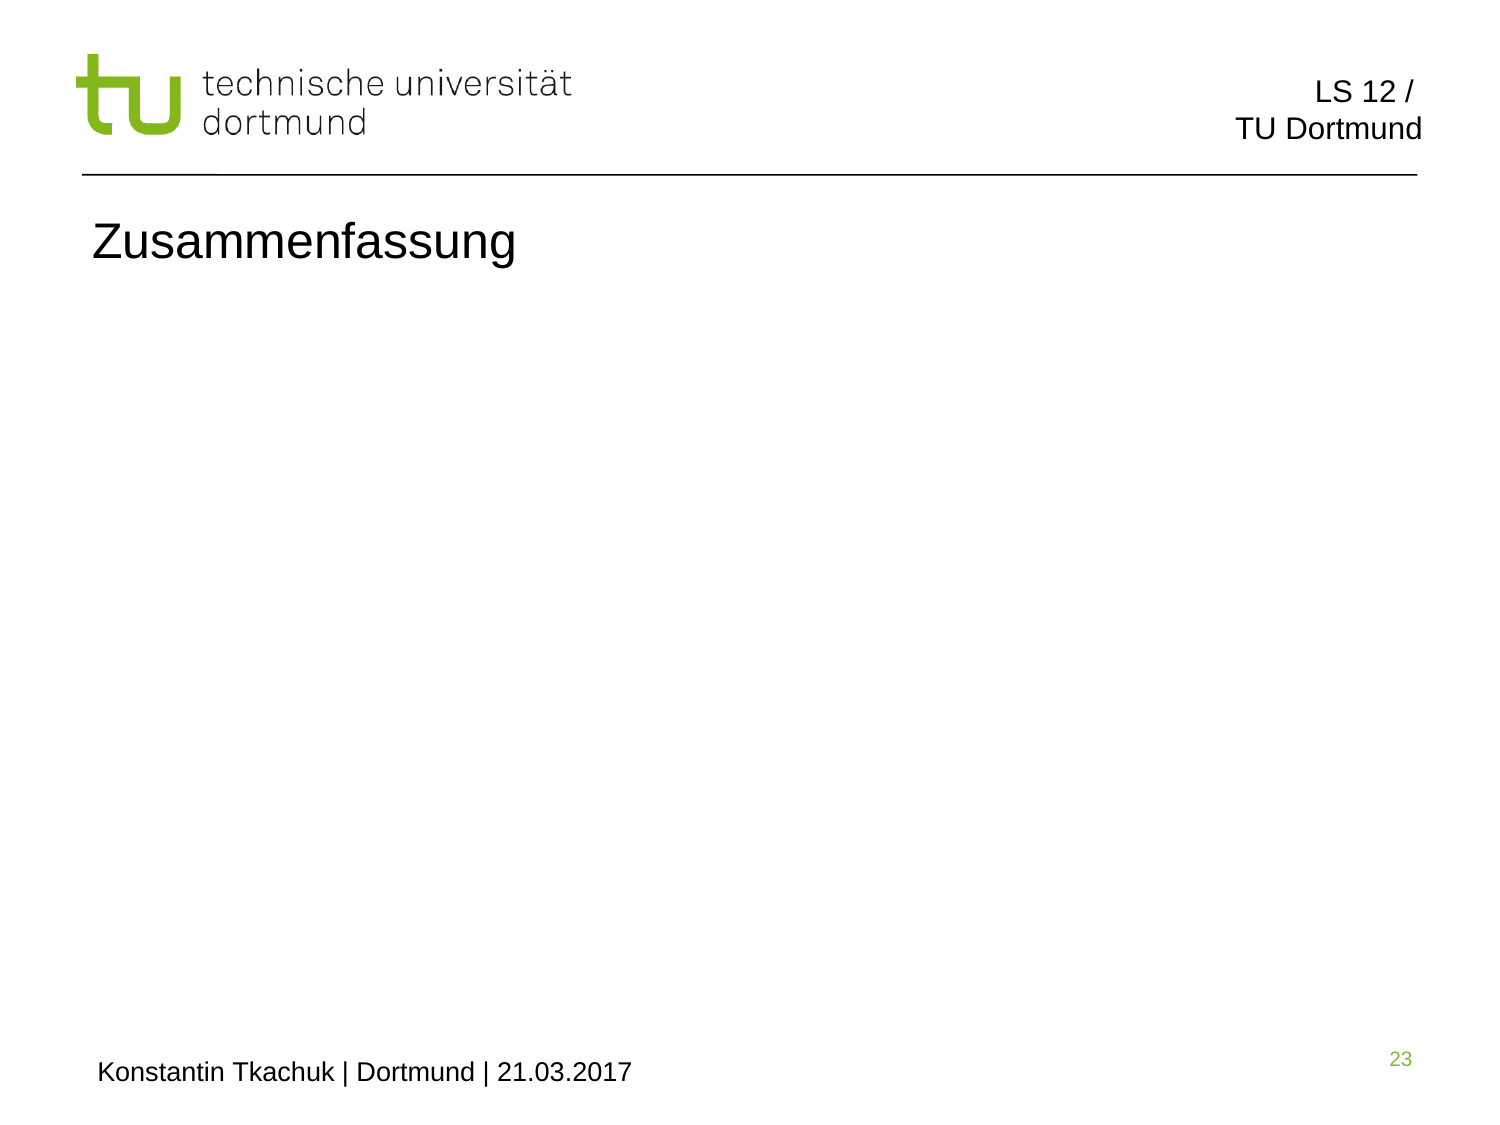

# Zusammenfassung
Konstantin Tkachuk | Dortmund | 21.03.2017